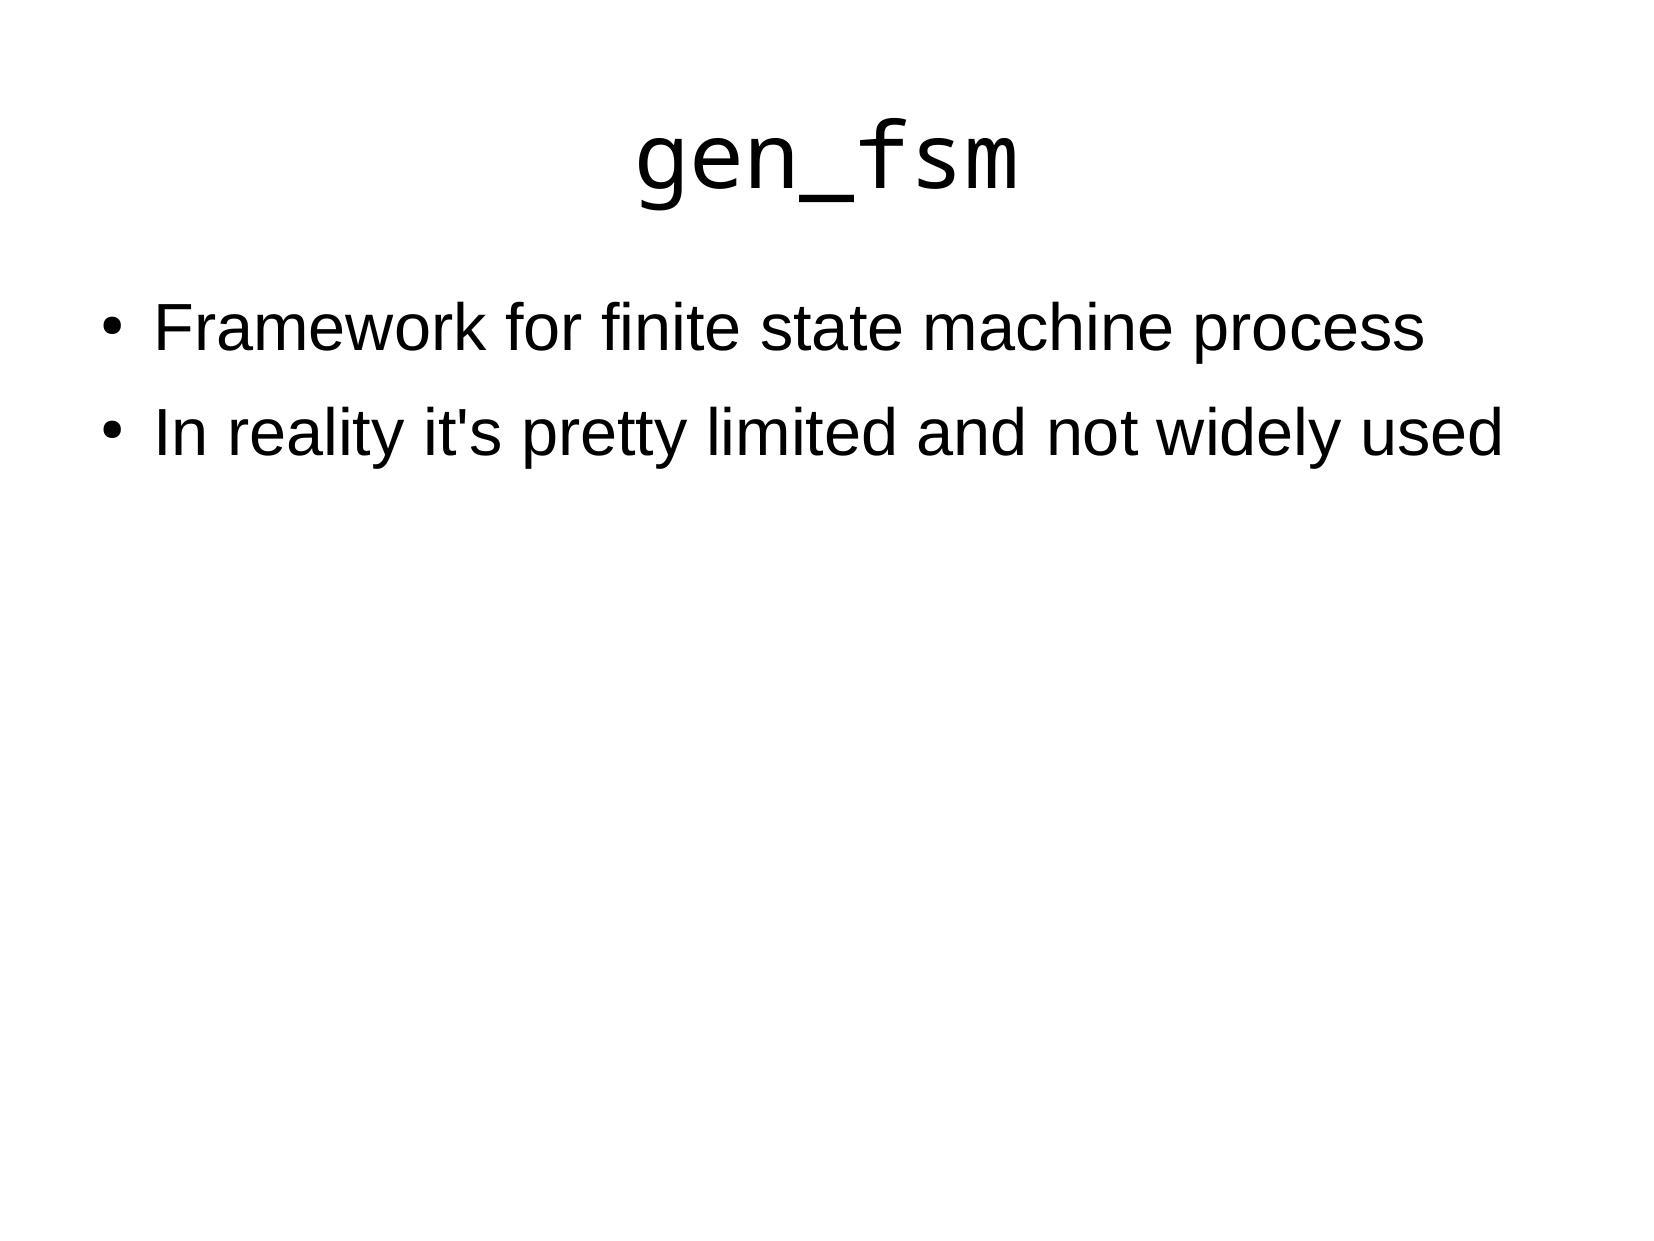

# gen_fsm
Framework for finite state machine process
In reality it's pretty limited and not widely used